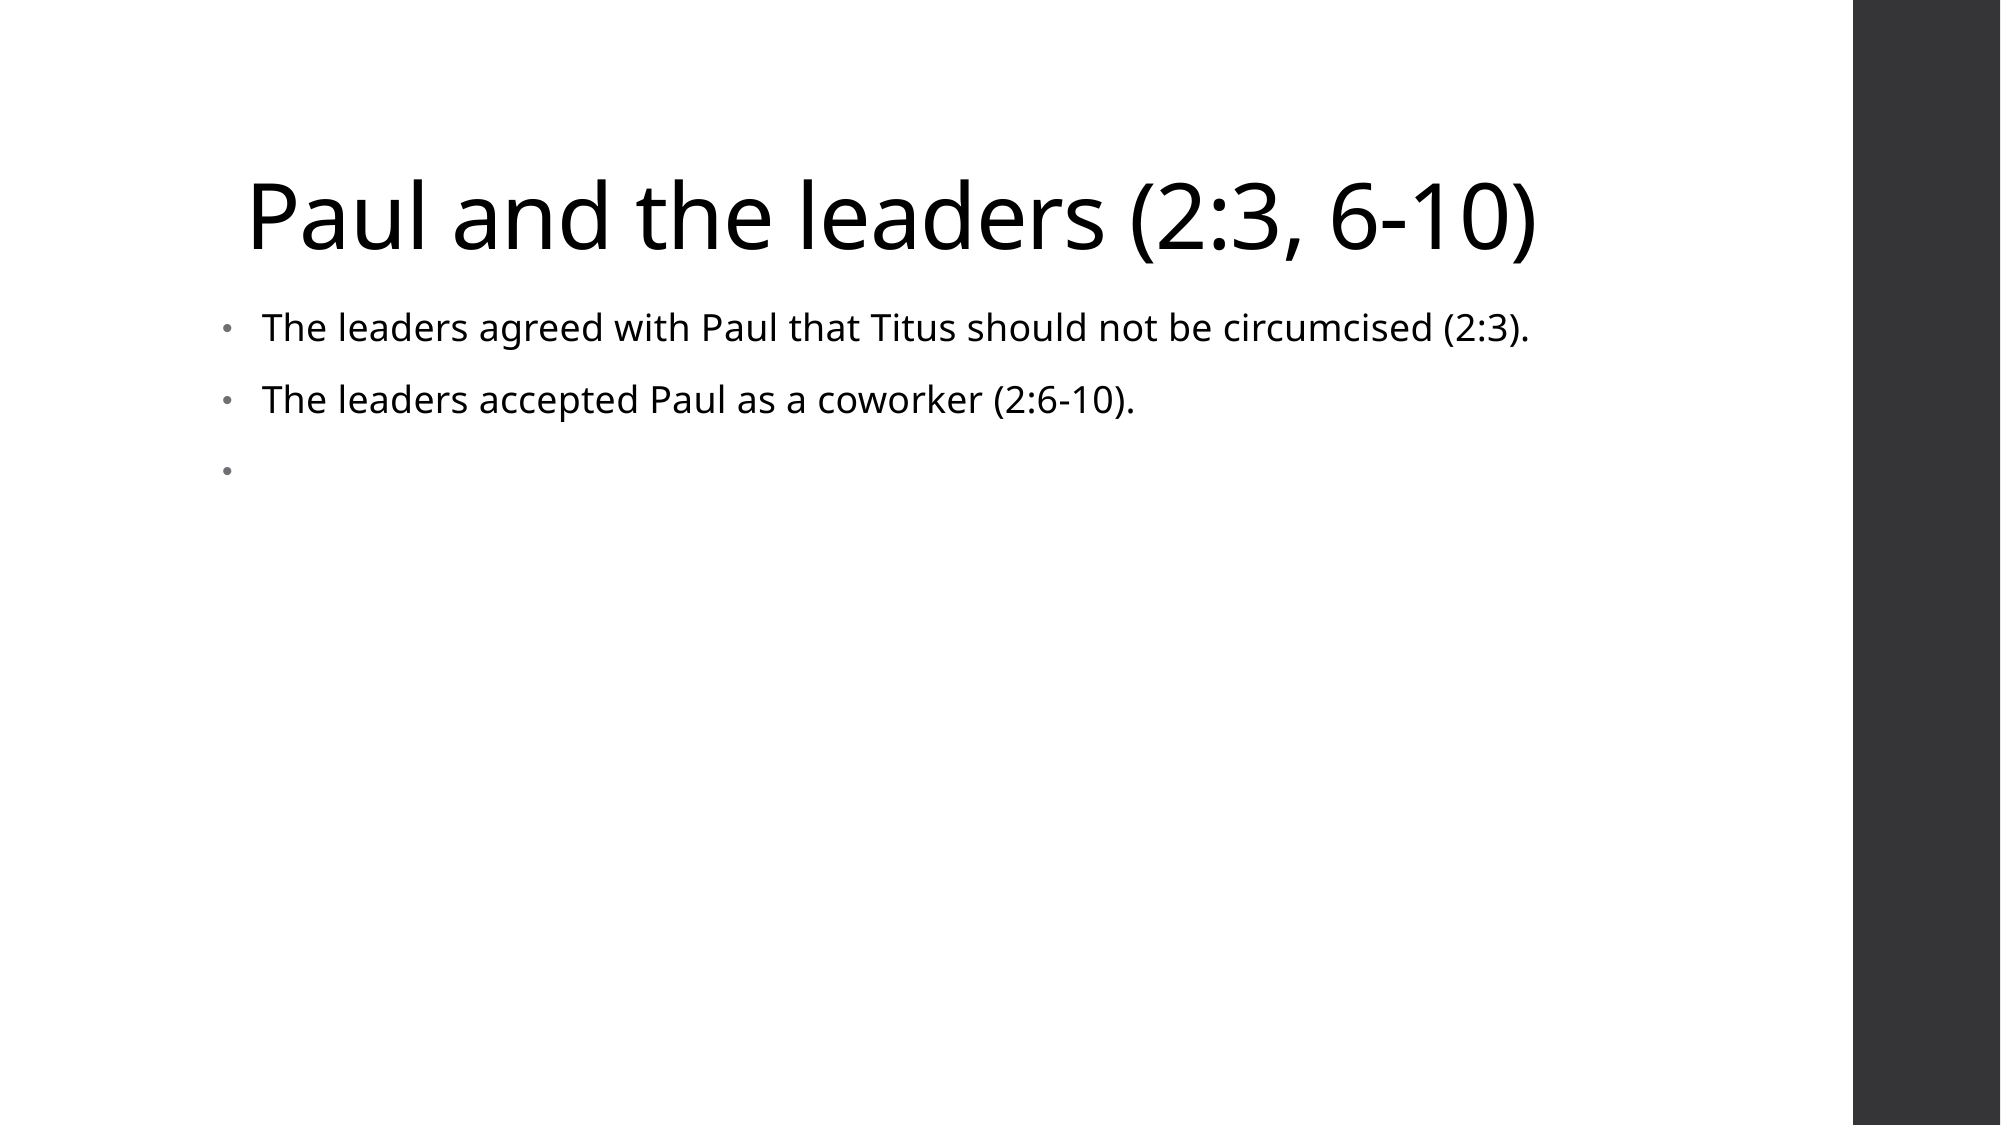

# Paul and the leaders (2:3, 6-10)
 The leaders agreed with Paul that Titus should not be circumcised (2:3).
 The leaders accepted Paul as a coworker (2:6-10).